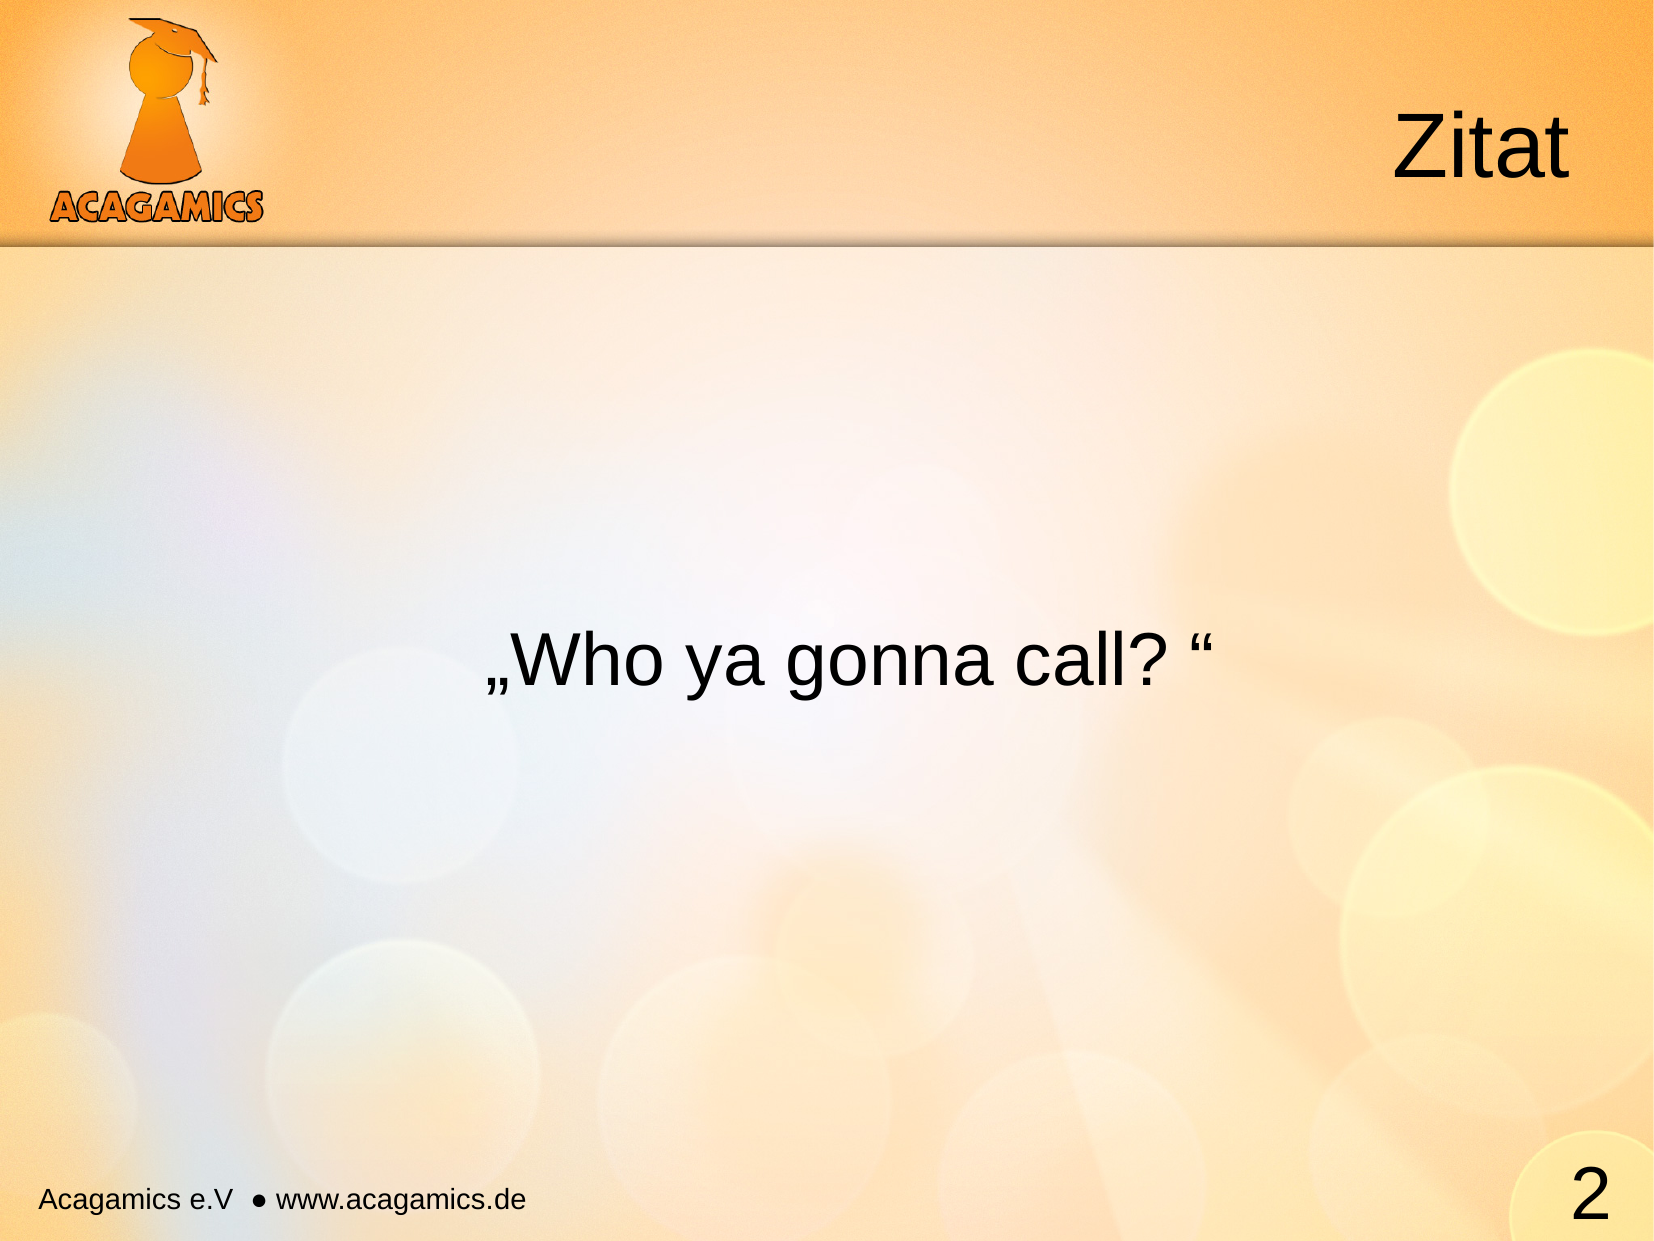

# Zitat
„Who ya gonna call? “
2